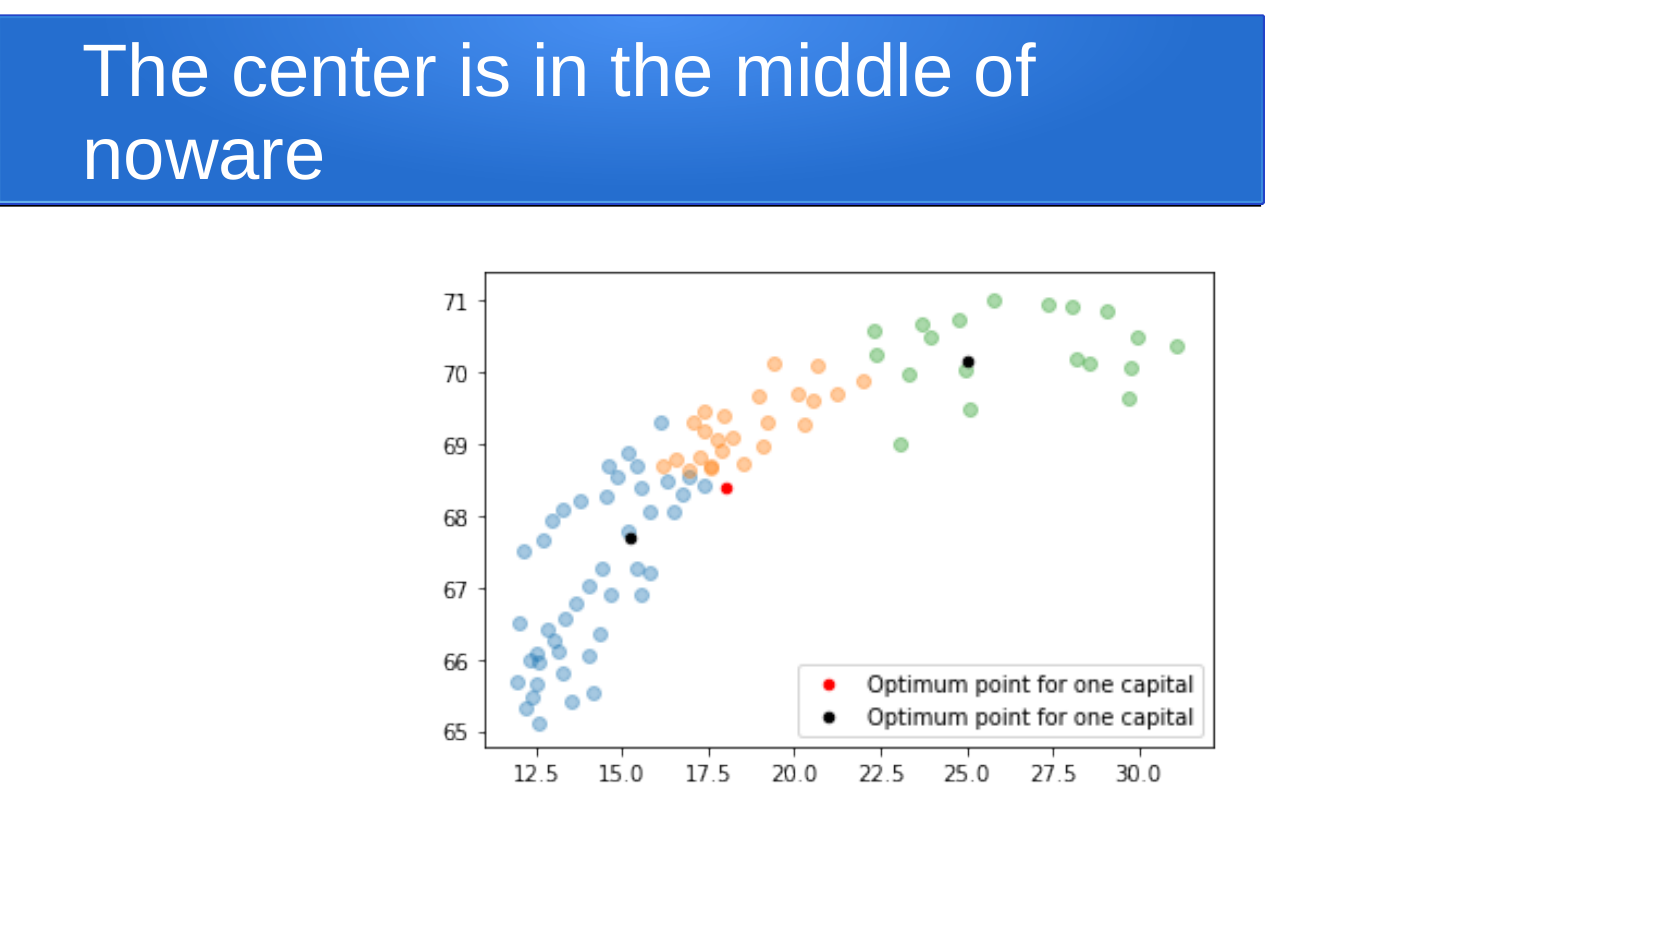

# The center is in the middle of noware